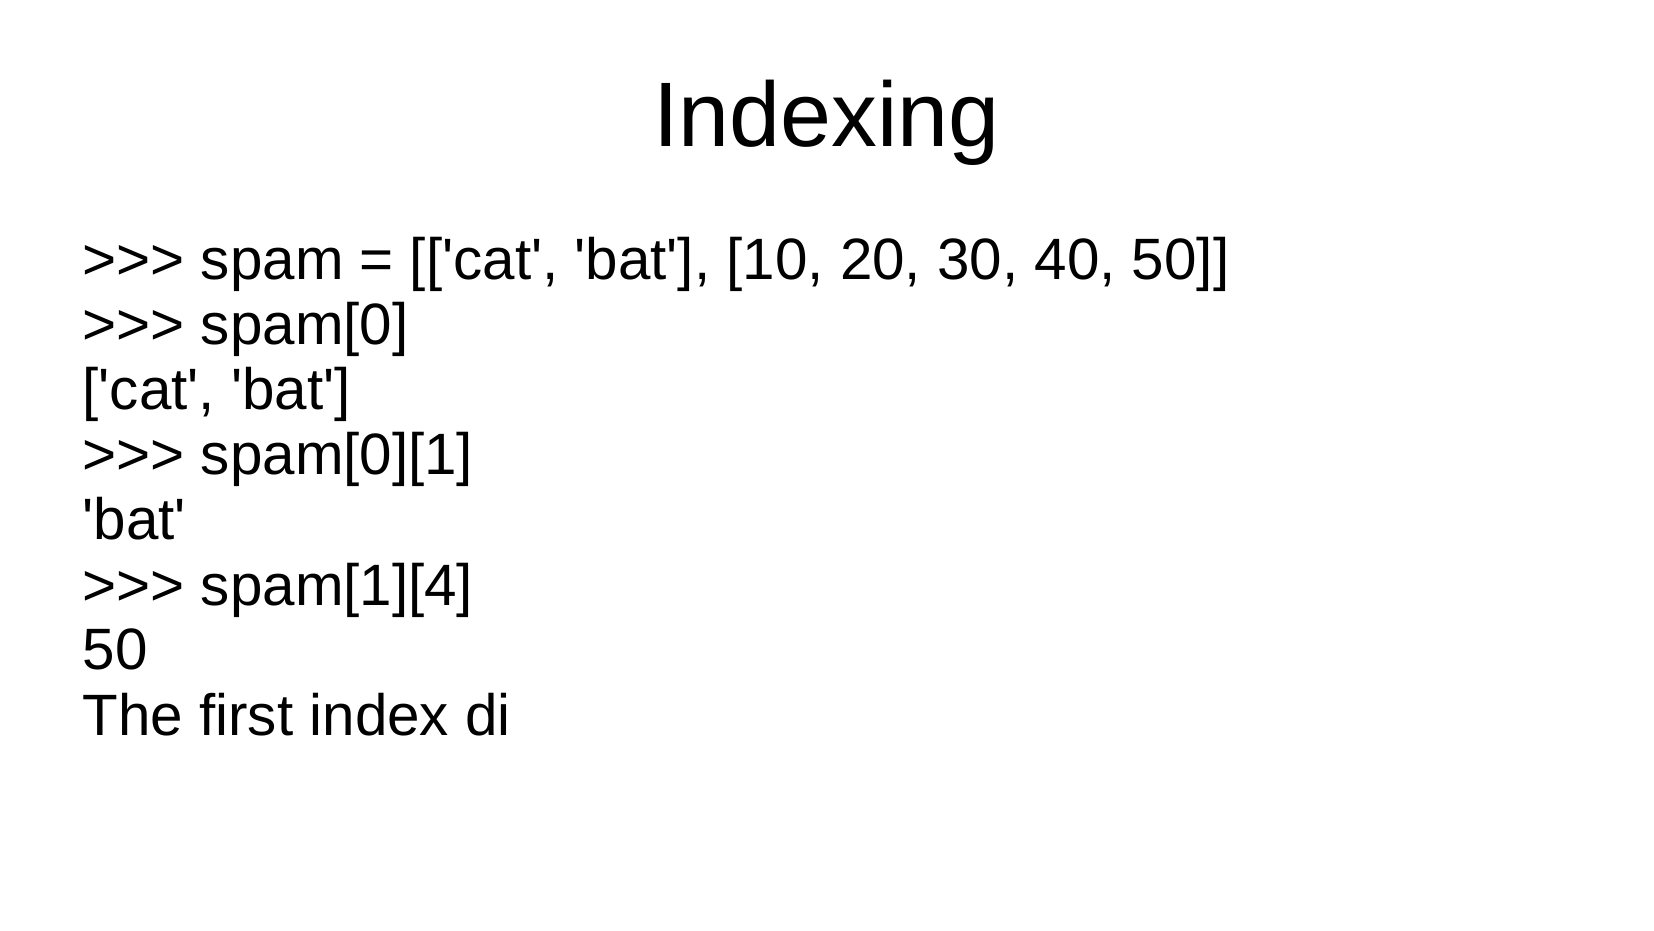

# Indexing
>>> spam = [['cat', 'bat'], [10, 20, 30, 40, 50]]
>>> spam[0]
['cat', 'bat']
>>> spam[0][1]
'bat'
>>> spam[1][4]
50
The first index di